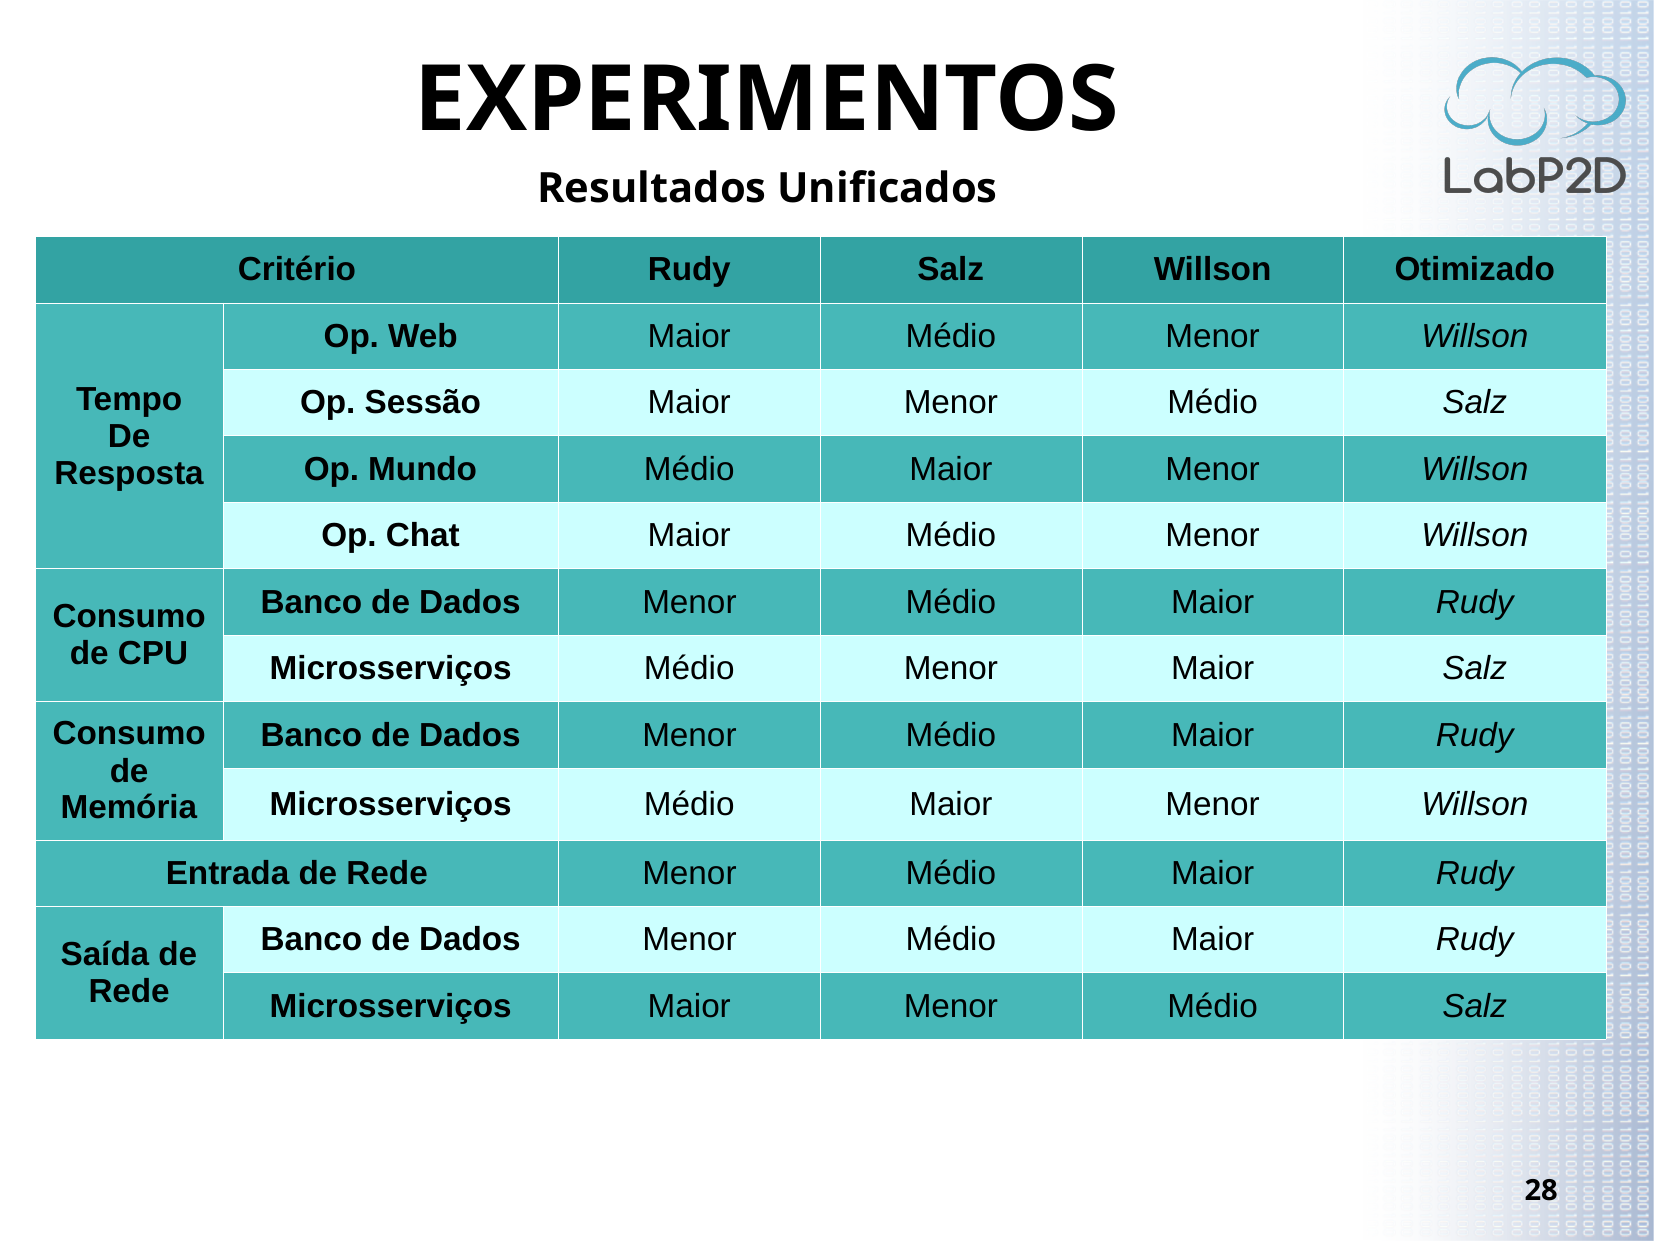

# EXPERIMENTOS Resultados Unificados
| Critério | | Rudy | Salz | Willson | Otimizado |
| --- | --- | --- | --- | --- | --- |
| Tempo De Resposta | Op. Web | Maior | Médio | Menor | Willson |
| | Op. Sessão | Maior | Menor | Médio | Salz |
| | Op. Mundo | Médio | Maior | Menor | Willson |
| | Op. Chat | Maior | Médio | Menor | Willson |
| Consumo de CPU | Banco de Dados | Menor | Médio | Maior | Rudy |
| | Microsserviços | Médio | Menor | Maior | Salz |
| Consumo de Memória | Banco de Dados | Menor | Médio | Maior | Rudy |
| | Microsserviços | Médio | Maior | Menor | Willson |
| Entrada de Rede | | Menor | Médio | Maior | Rudy |
| Saída de Rede | Banco de Dados | Menor | Médio | Maior | Rudy |
| | Microsserviços | Maior | Menor | Médio | Salz |
28